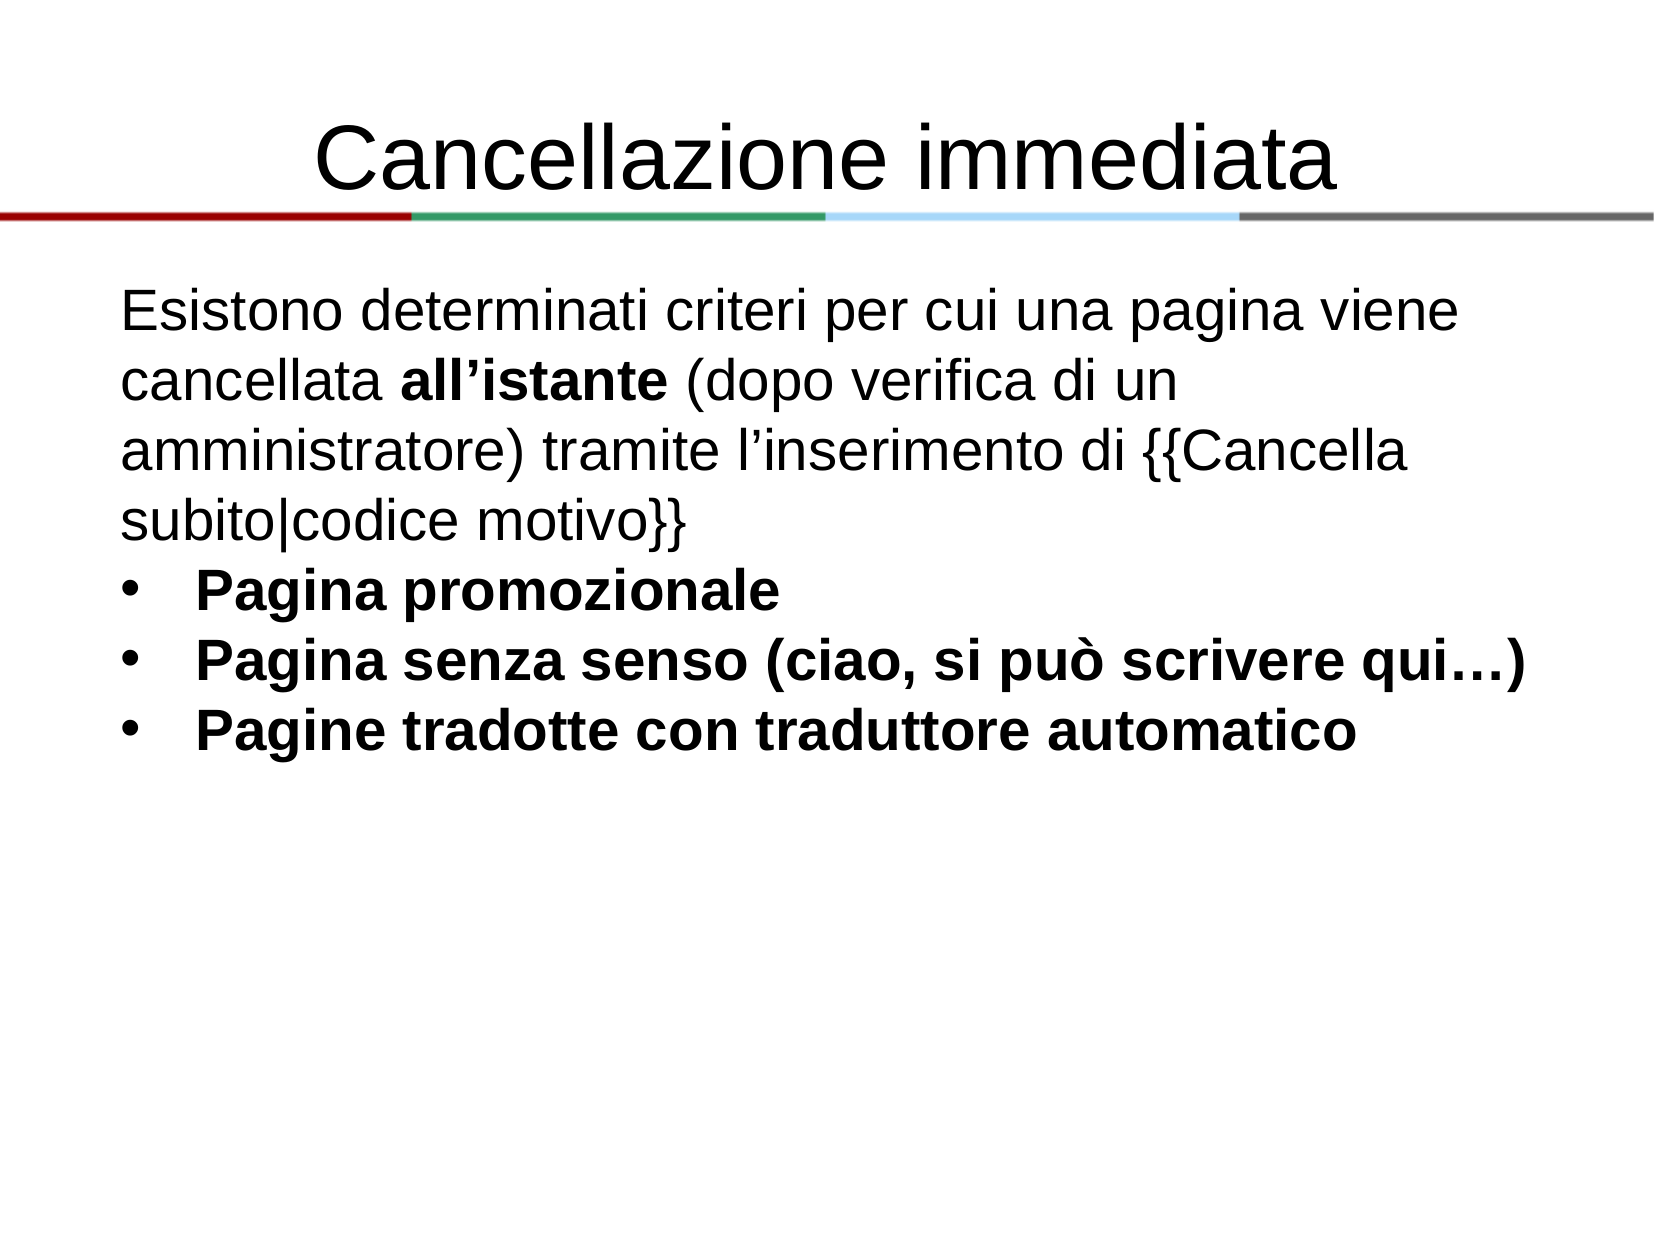

Cancellazione immediata
Esistono determinati criteri per cui una pagina viene cancellata all’istante (dopo verifica di un amministratore) tramite l’inserimento di {{Cancella subito|codice motivo}}
Pagina promozionale
Pagina senza senso (ciao, si può scrivere qui…)
Pagine tradotte con traduttore automatico